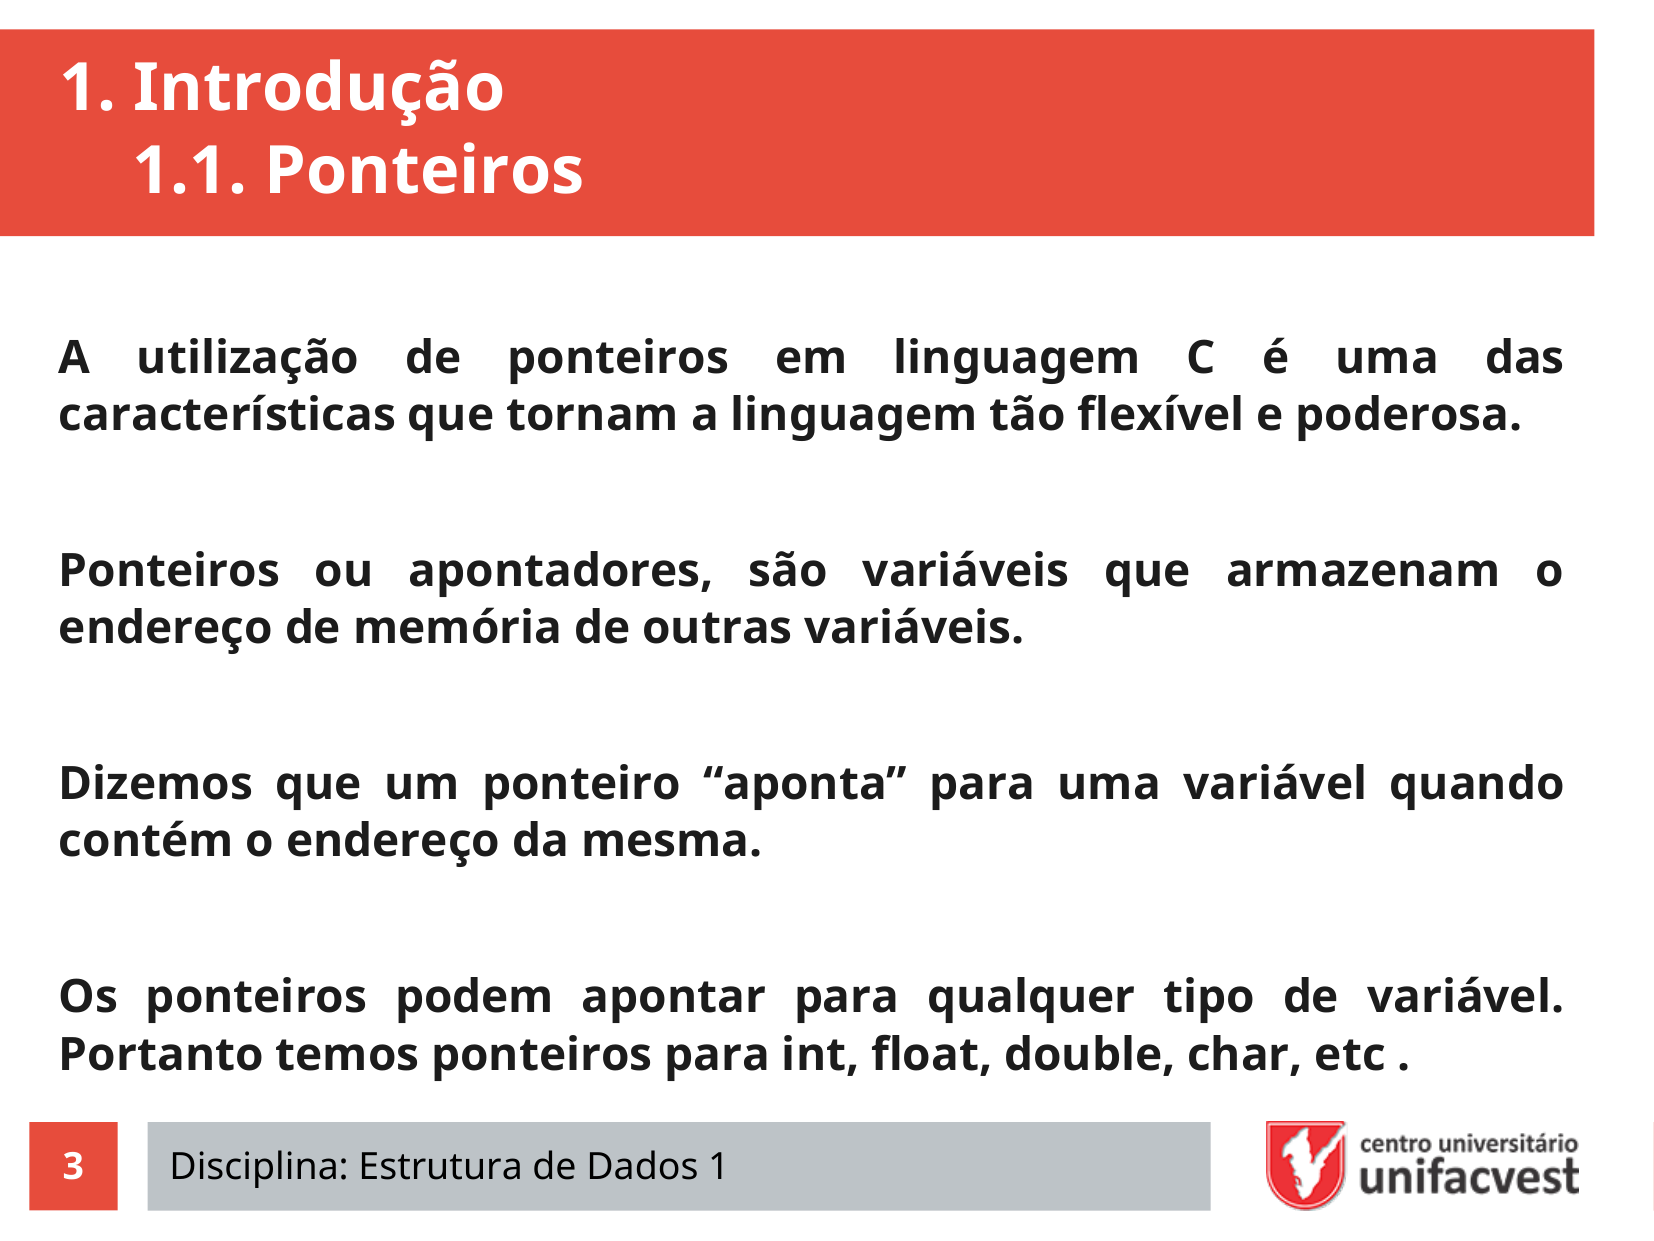

# 1. Introdução 1.1. Ponteiros
A utilização de ponteiros em linguagem C é uma das características que tornam a linguagem tão flexível e poderosa.
Ponteiros ou apontadores, são variáveis que armazenam o endereço de memória de outras variáveis.
Dizemos que um ponteiro “aponta” para uma variável quando contém o endereço da mesma.
Os ponteiros podem apontar para qualquer tipo de variável. Portanto temos ponteiros para int, float, double, char, etc .
3
Disciplina: Estrutura de Dados 1